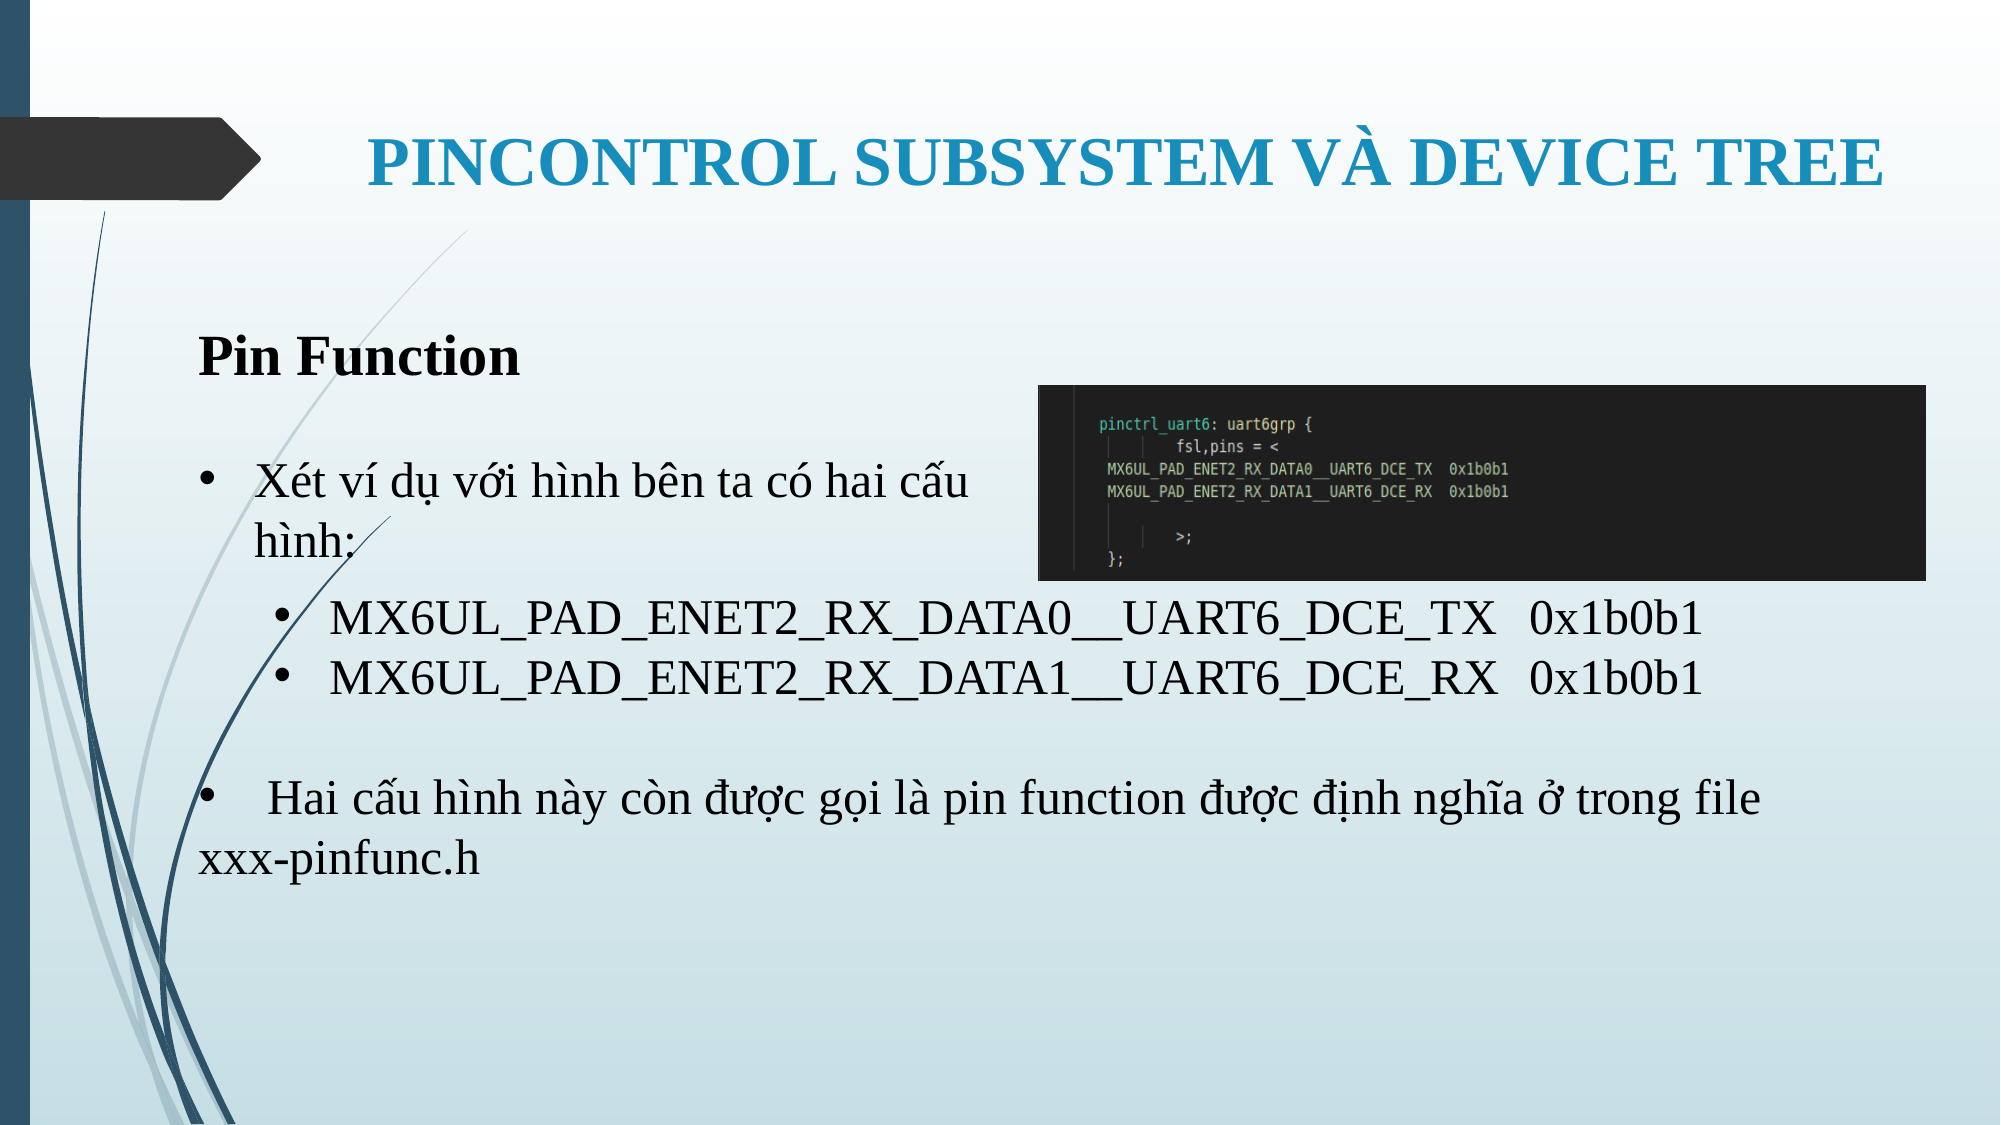

# PINCONTROL SUBSYSTEM VÀ DEVICE TREE
Pin Function
Xét ví dụ với hình bên ta có hai cấu hình:
MX6UL_PAD_ENET2_RX_DATA0__UART6_DCE_TX	0x1b0b1
MX6UL_PAD_ENET2_RX_DATA1__UART6_DCE_RX	0x1b0b1
 Hai cấu hình này còn được gọi là pin function được định nghĩa ở trong file
xxx-pinfunc.h